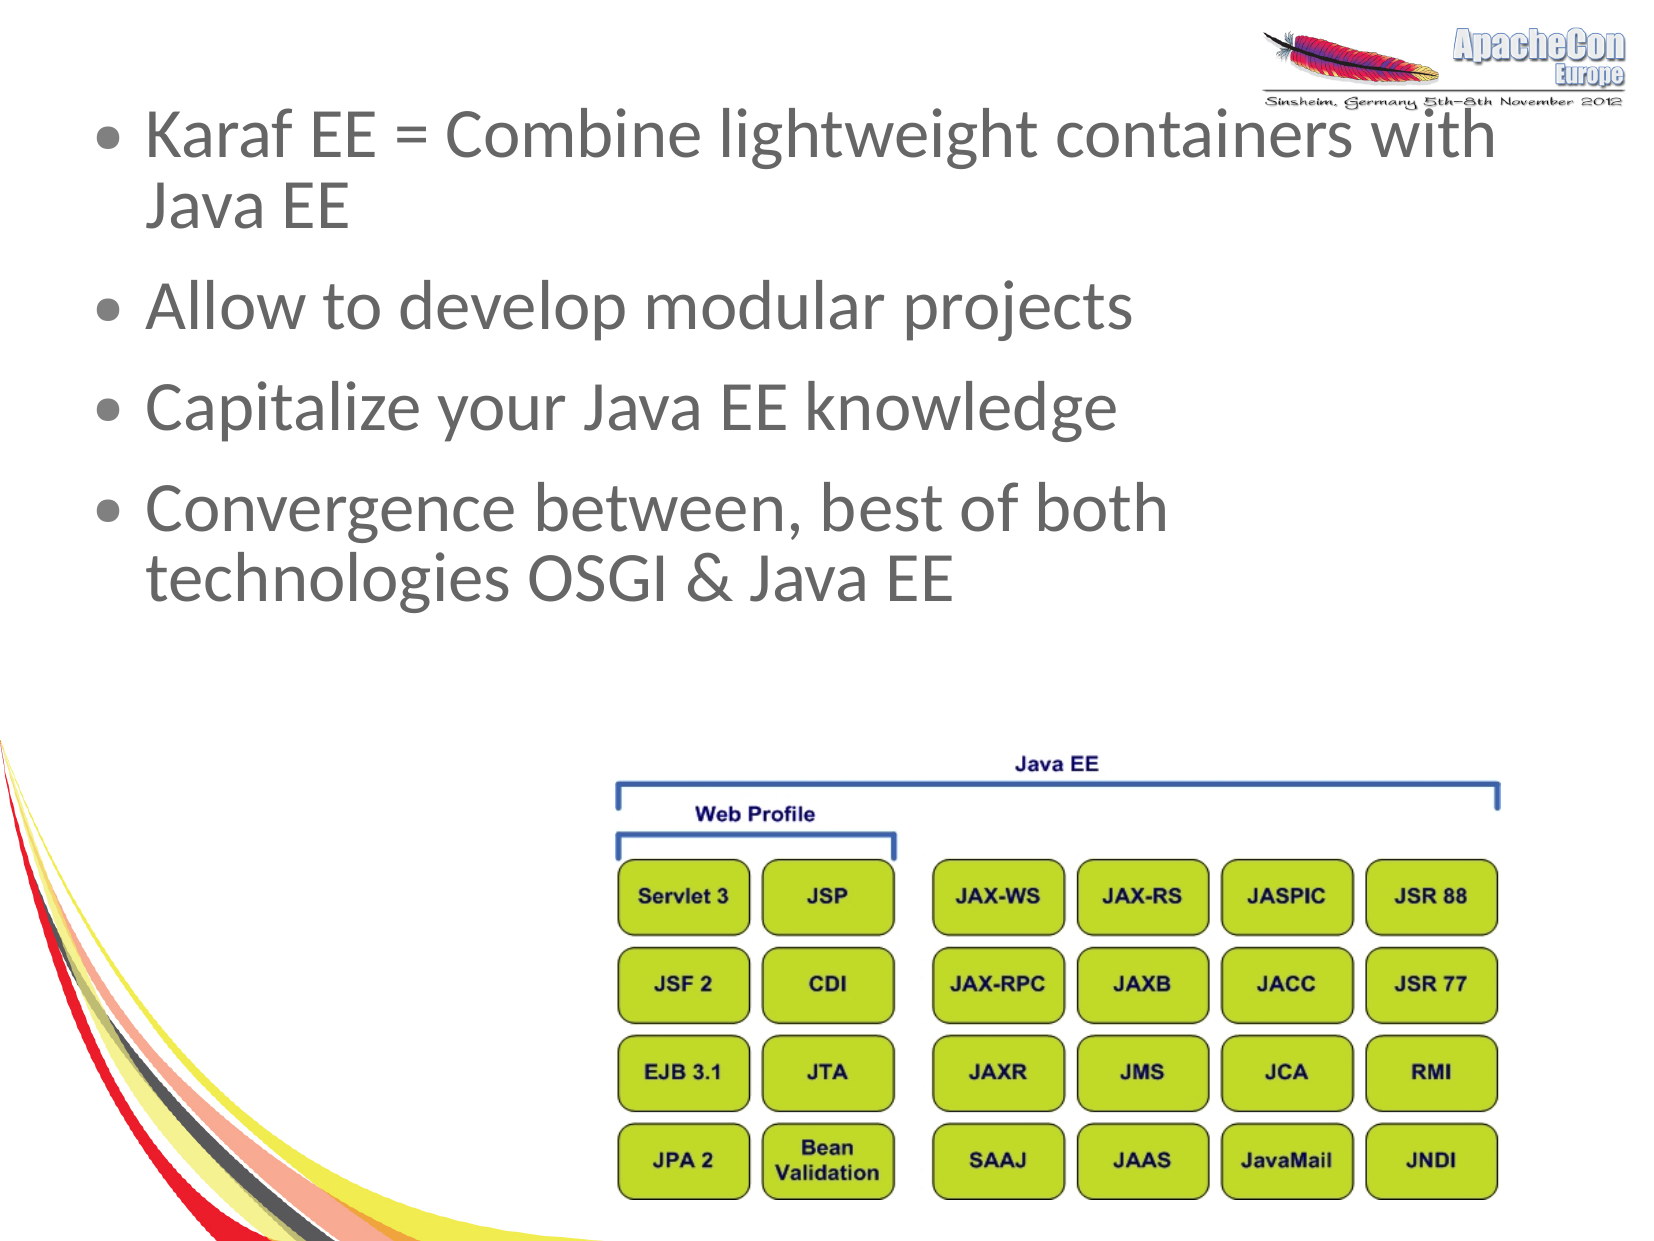

# Karaf EE = Combine lightweight containers with Java EE
Allow to develop modular projects
Capitalize your Java EE knowledge
Convergence between, best of both technologies OSGI & Java EE